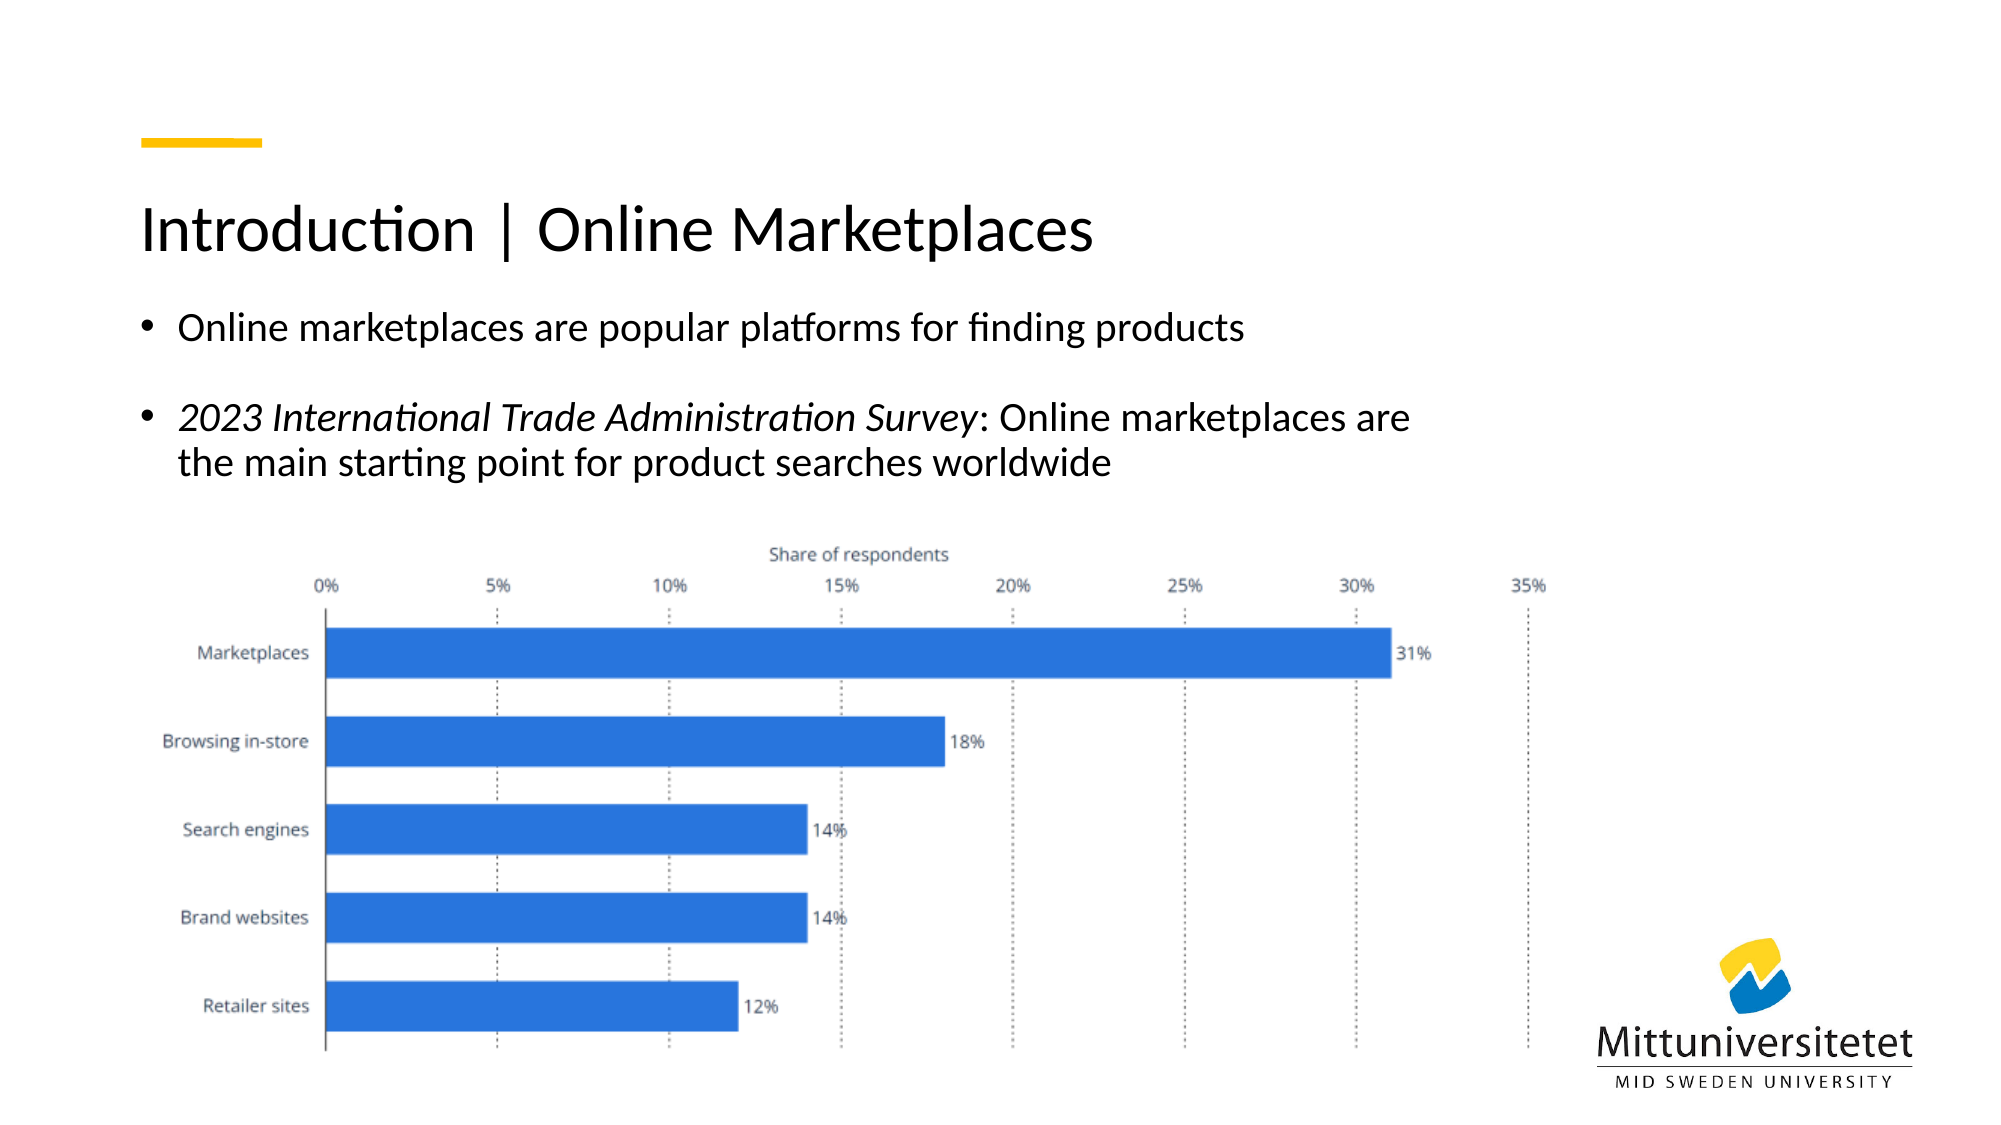

# Introduction | Online Marketplaces
Online marketplaces are popular platforms for finding products
2023 International Trade Administration Survey: Online marketplaces are the main starting point for product searches worldwide